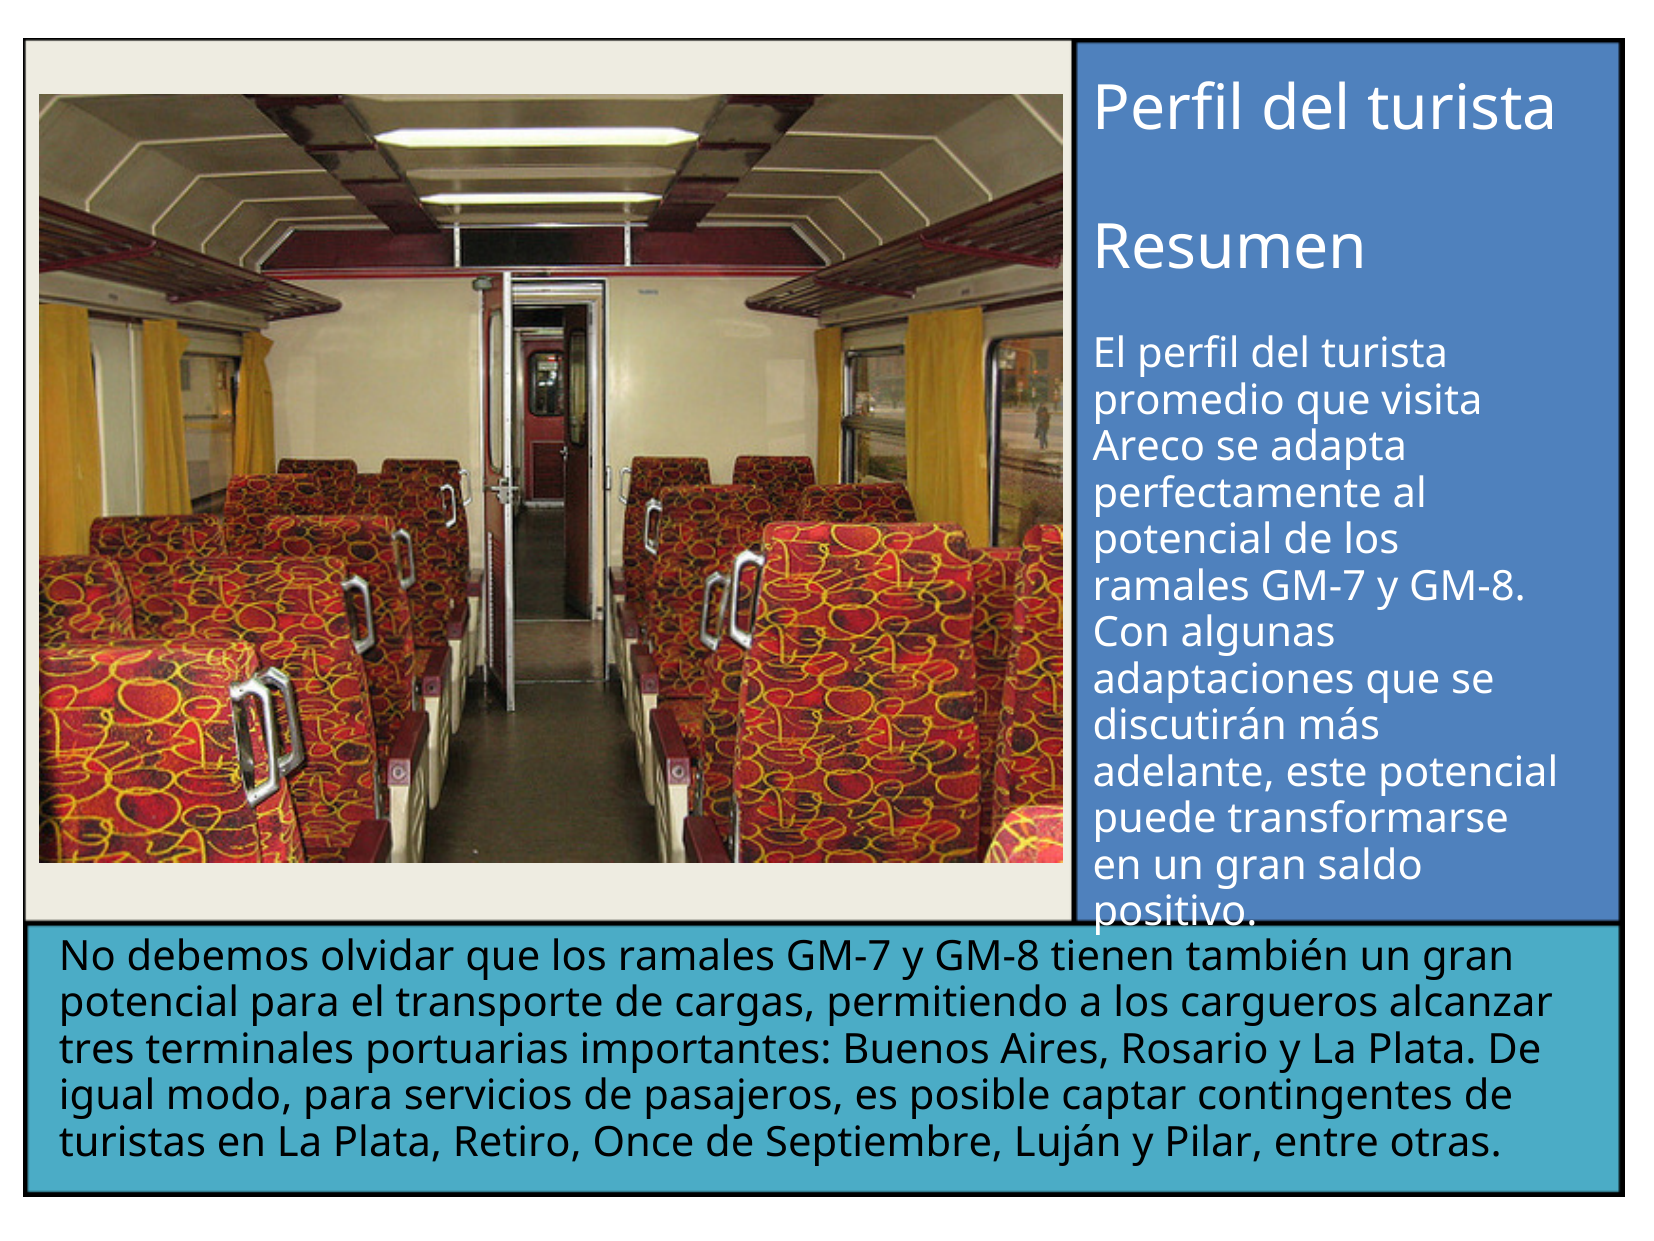

Perfil del turista
Resumen
El perfil del turista promedio que visita Areco se adapta perfectamente al potencial de los ramales GM-7 y GM-8. Con algunas adaptaciones que se discutirán más adelante, este potencial puede transformarse en un gran saldo positivo.
No debemos olvidar que los ramales GM-7 y GM-8 tienen también un gran potencial para el transporte de cargas, permitiendo a los cargueros alcanzar tres terminales portuarias importantes: Buenos Aires, Rosario y La Plata. De igual modo, para servicios de pasajeros, es posible captar contingentes de turistas en La Plata, Retiro, Once de Septiembre, Luján y Pilar, entre otras.